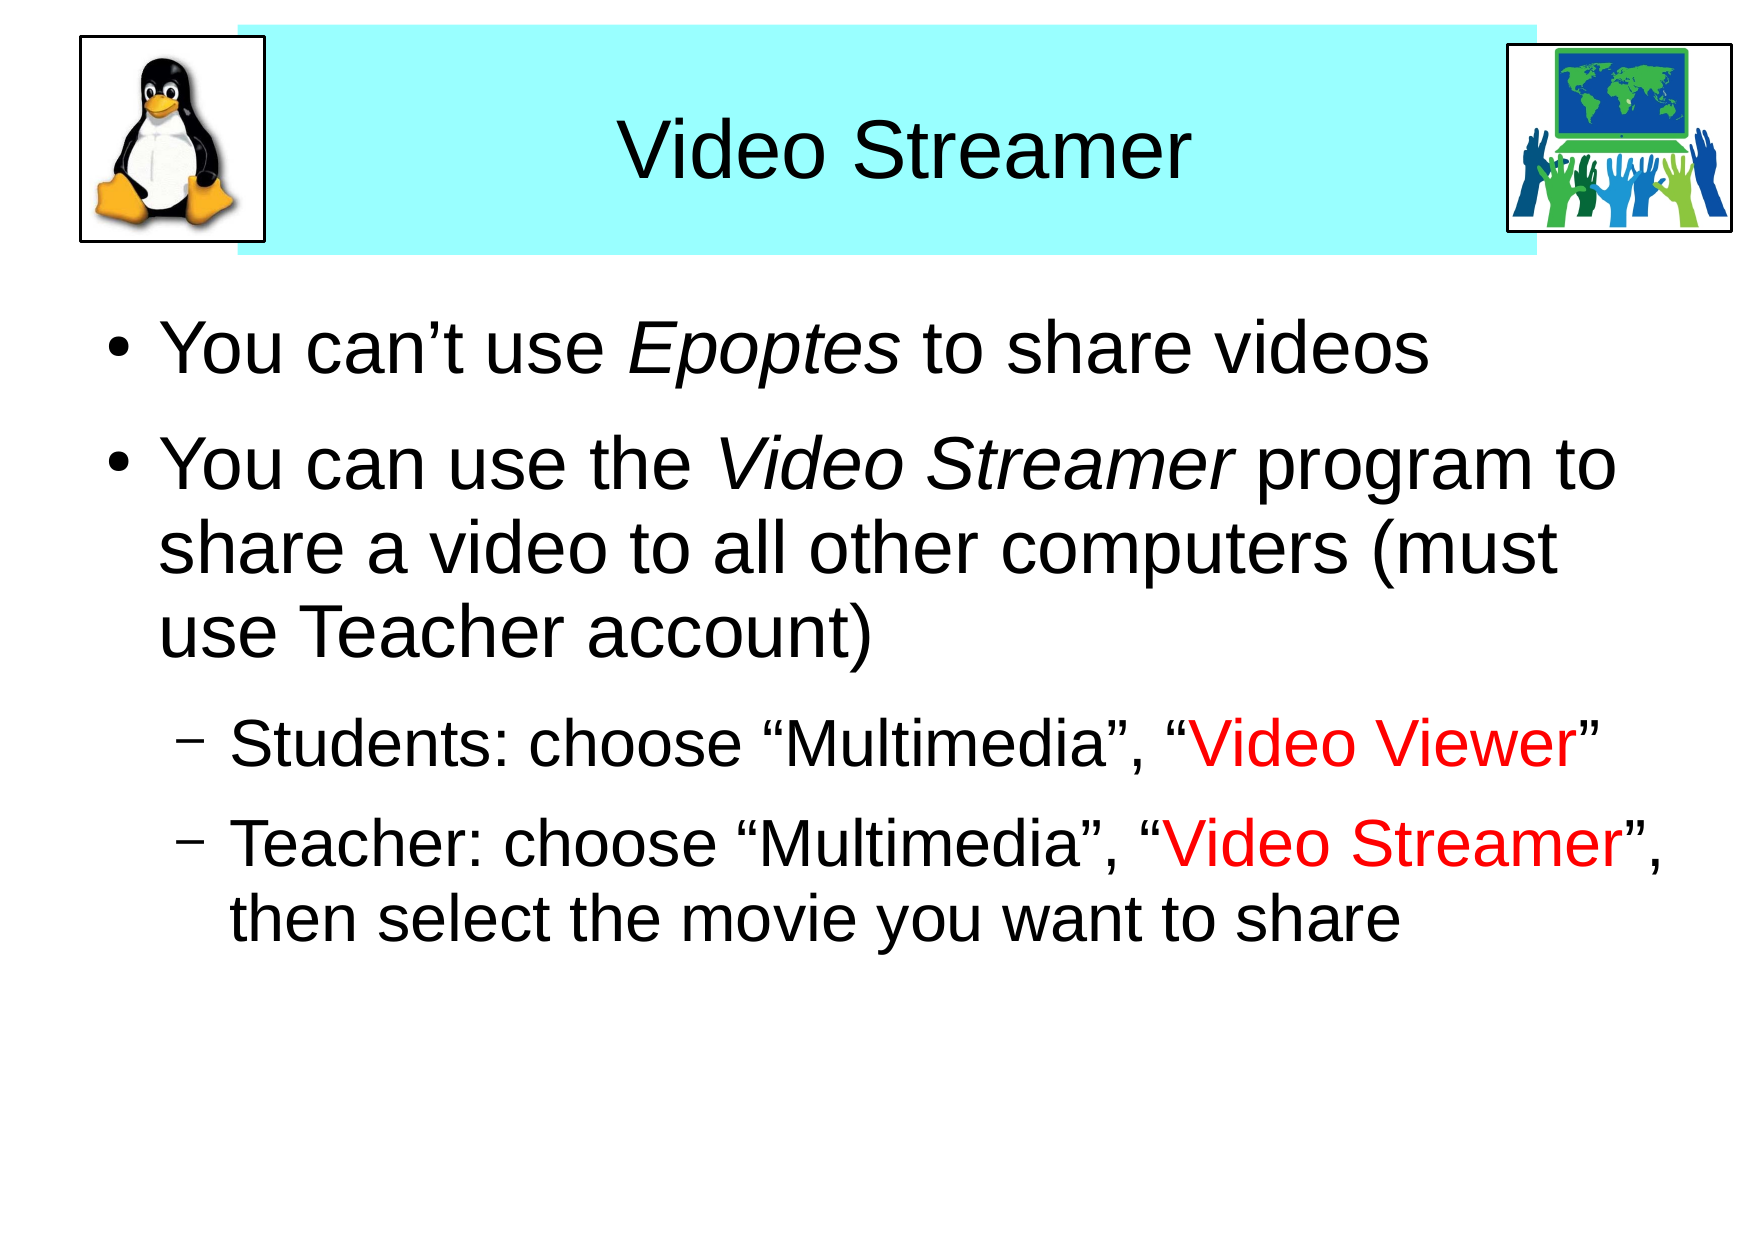

# Video Streamer
You can’t use Epoptes to share videos
You can use the Video Streamer program to share a video to all other computers (must use Teacher account)
Students: choose “Multimedia”, “Video Viewer”
Teacher: choose “Multimedia”, “Video Streamer”, then select the movie you want to share